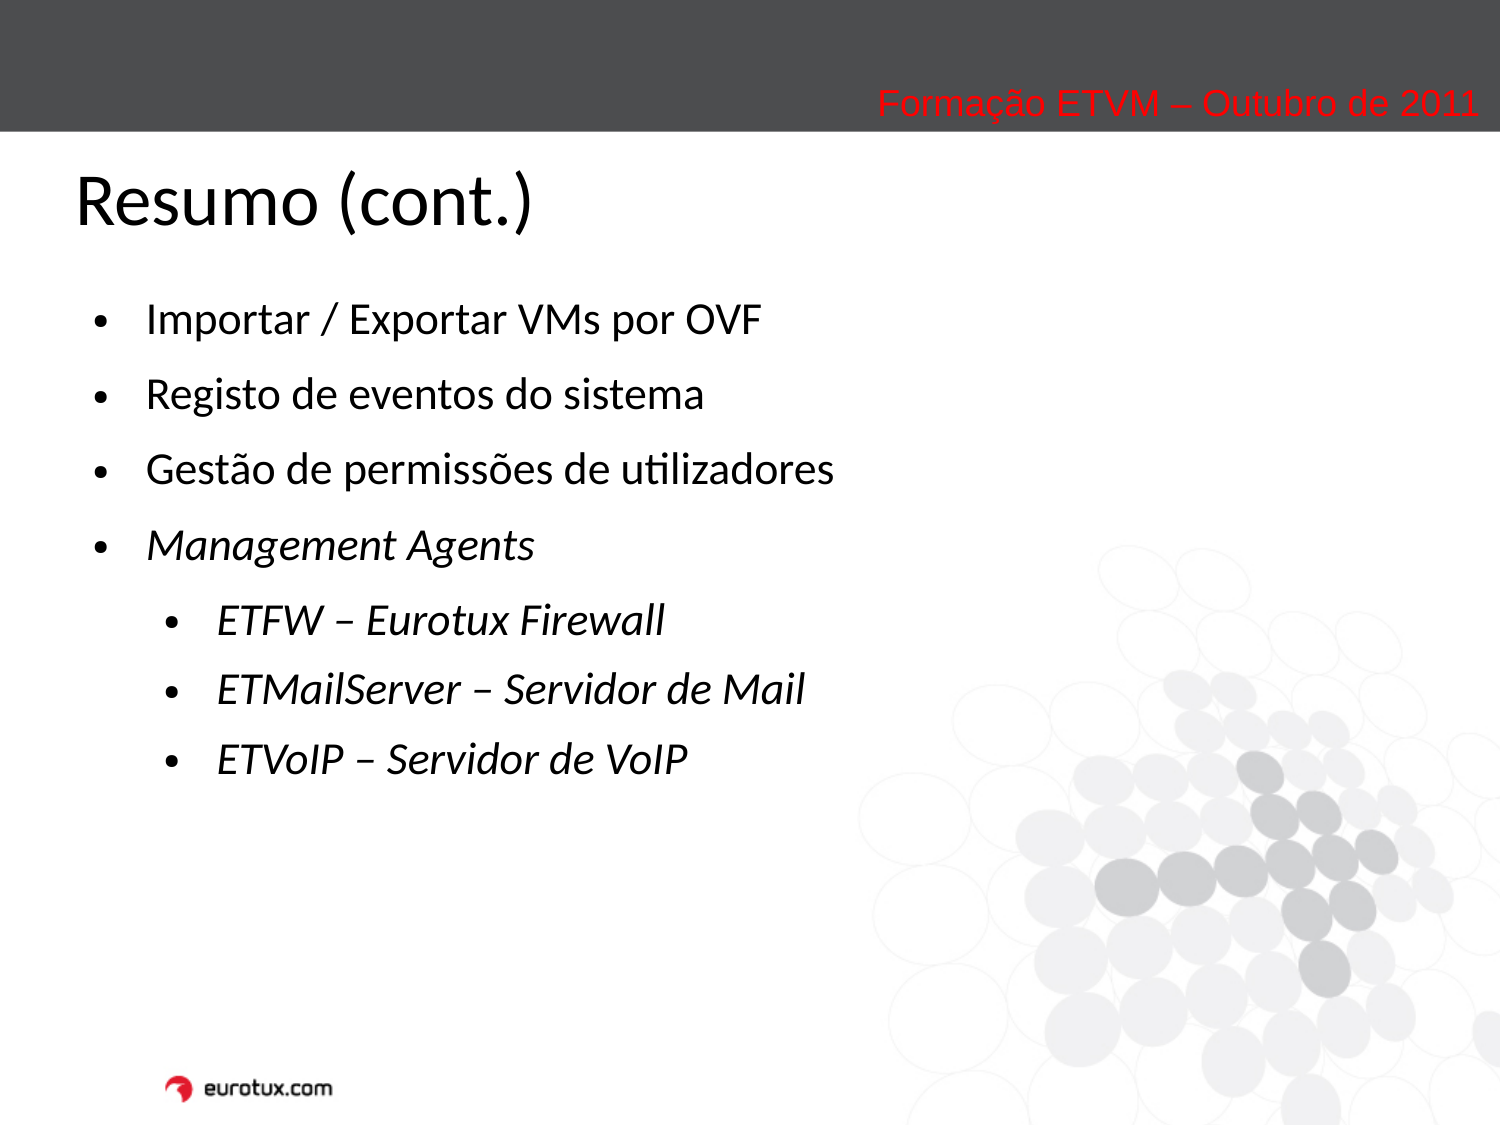

# Resumo (cont.)
Importar / Exportar VMs por OVF
Registo de eventos do sistema
Gestão de permissões de utilizadores
Management Agents
ETFW – Eurotux Firewall
ETMailServer – Servidor de Mail
ETVoIP – Servidor de VoIP